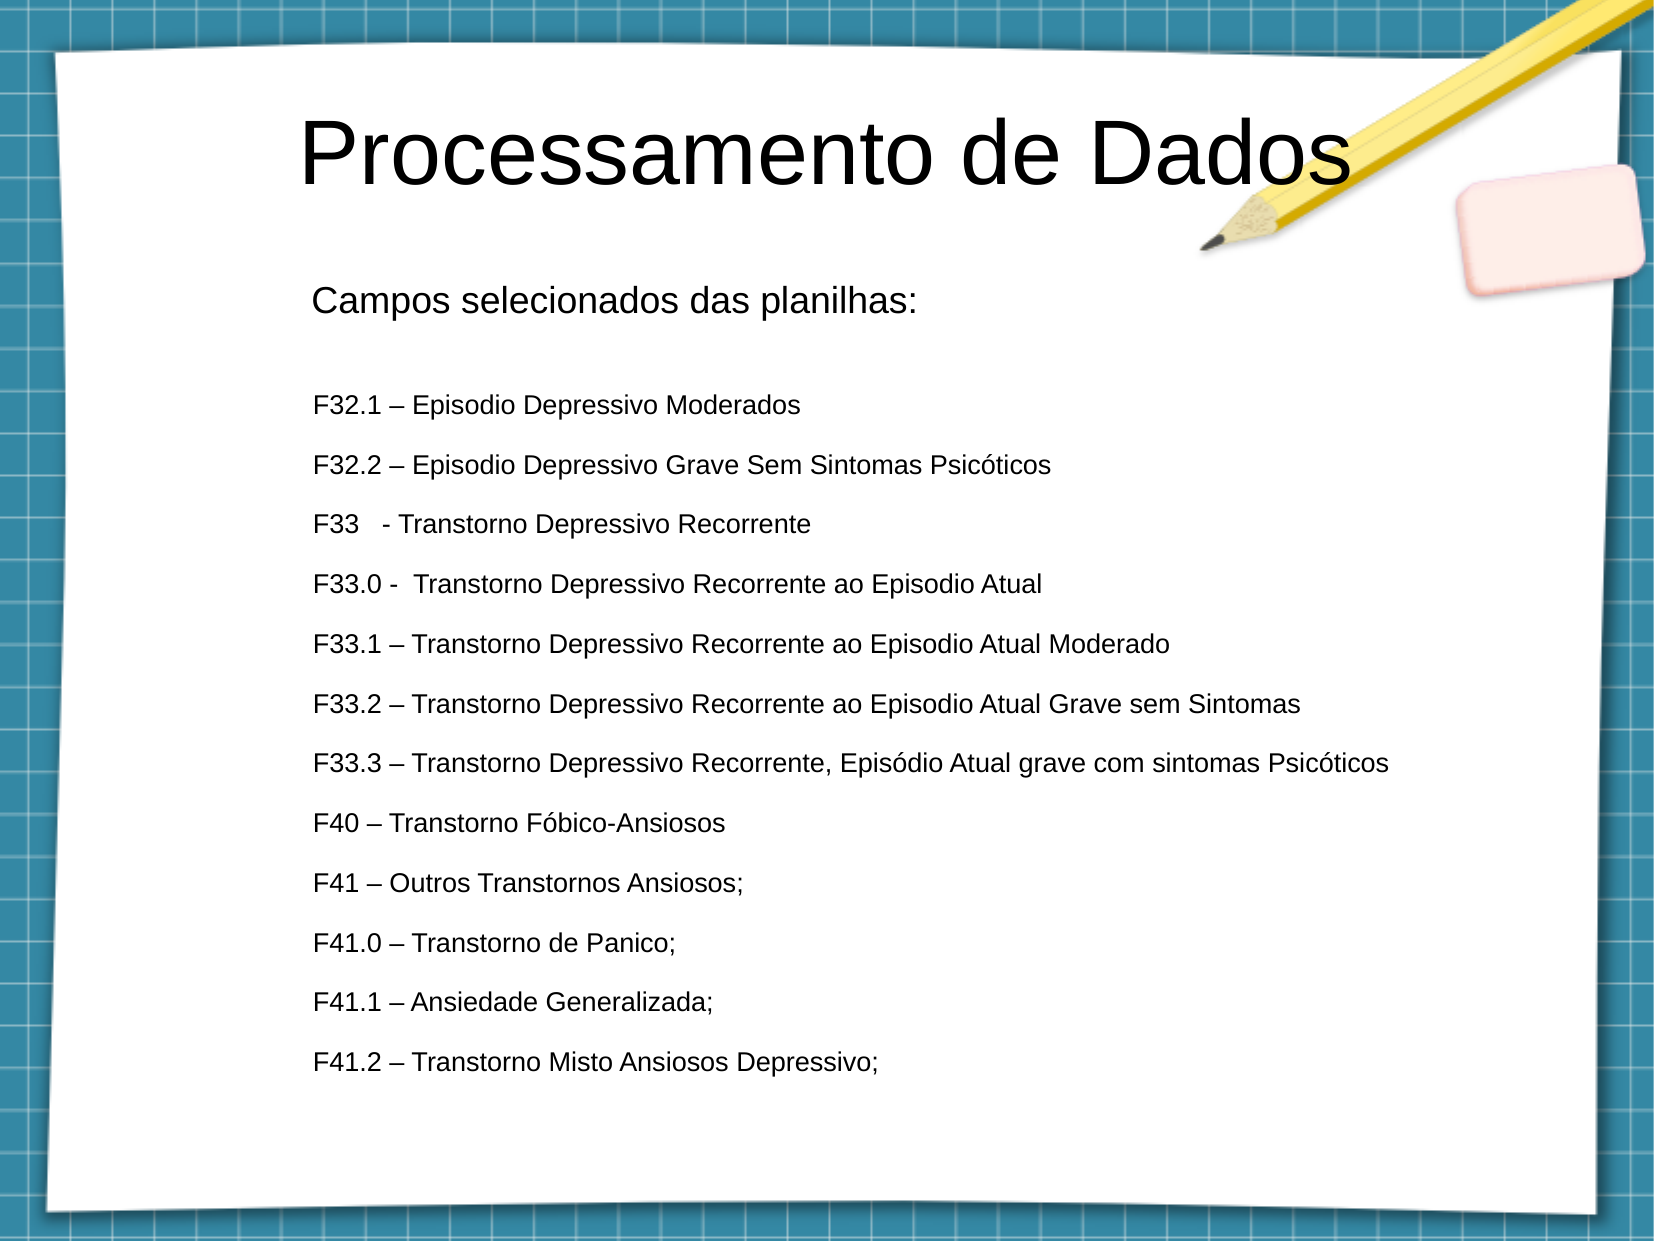

# Processamento de Dados
Campos selecionados das planilhas:
F32.1 – Episodio Depressivo Moderados
F32.2 – Episodio Depressivo Grave Sem Sintomas Psicóticos
F33 - Transtorno Depressivo Recorrente
F33.0 - Transtorno Depressivo Recorrente ao Episodio Atual
F33.1 – Transtorno Depressivo Recorrente ao Episodio Atual Moderado
F33.2 – Transtorno Depressivo Recorrente ao Episodio Atual Grave sem Sintomas
F33.3 – Transtorno Depressivo Recorrente, Episódio Atual grave com sintomas Psicóticos
F40 – Transtorno Fóbico-Ansiosos
F41 – Outros Transtornos Ansiosos;
F41.0 – Transtorno de Panico;
F41.1 – Ansiedade Generalizada;
F41.2 – Transtorno Misto Ansiosos Depressivo;